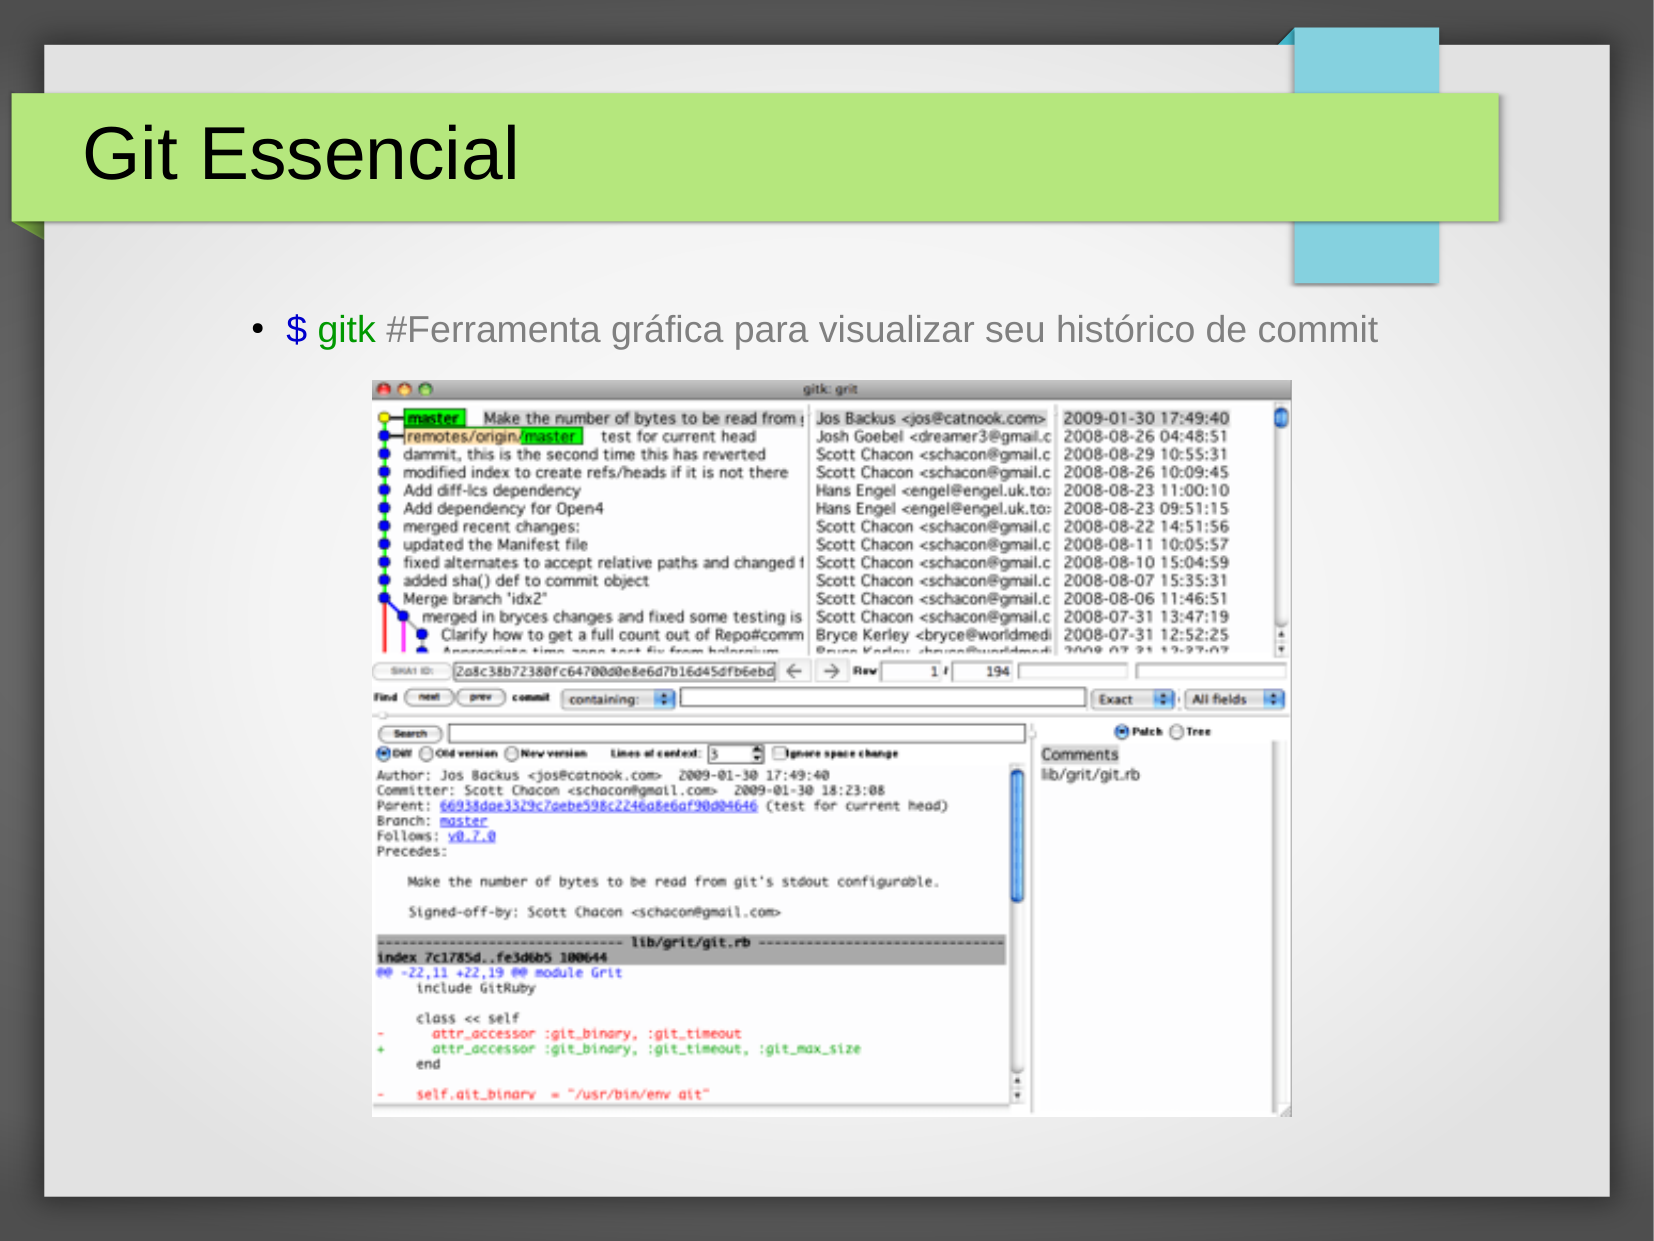

# Git Essencial
$ gitk #Ferramenta gráfica para visualizar seu histórico de commit